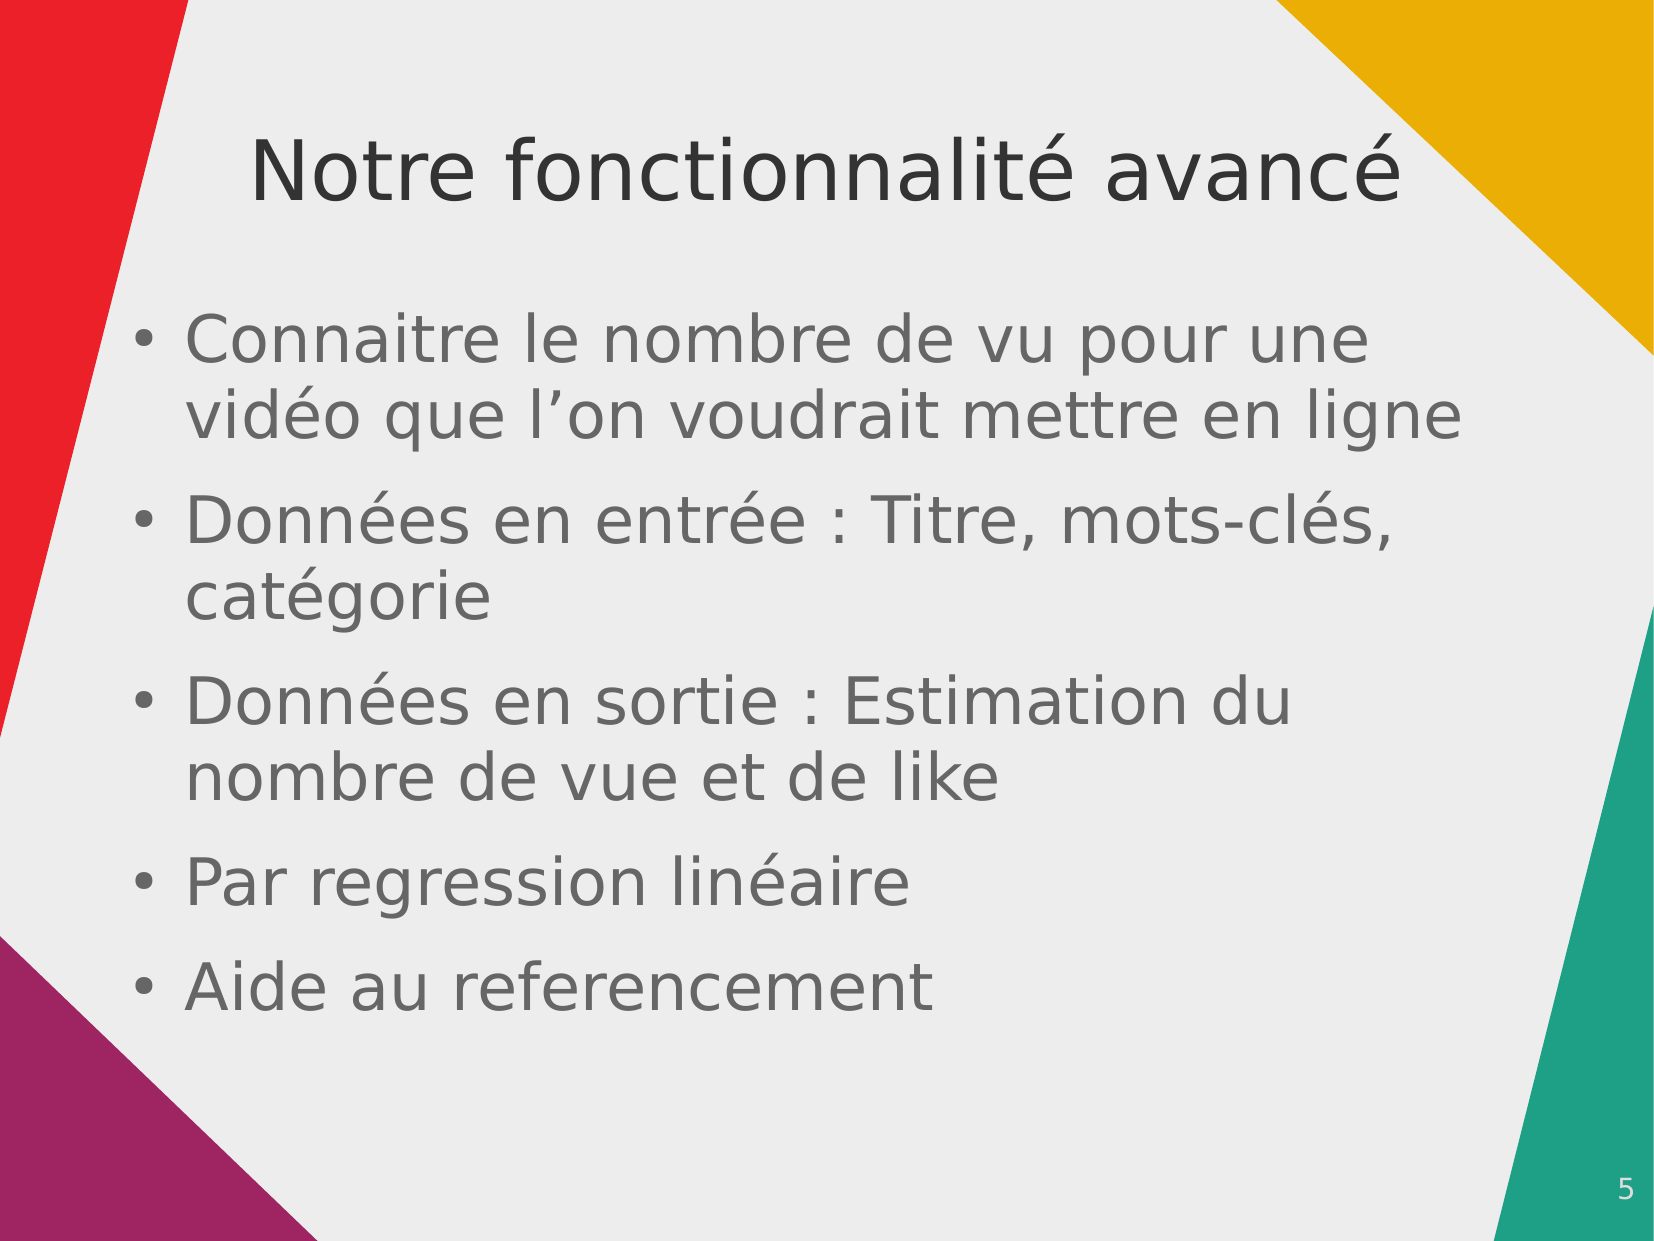

# Notre fonctionnalité avancé
Connaitre le nombre de vu pour une vidéo que l’on voudrait mettre en ligne
Données en entrée : Titre, mots-clés, catégorie
Données en sortie : Estimation du nombre de vue et de like
Par regression linéaire
Aide au referencement
5